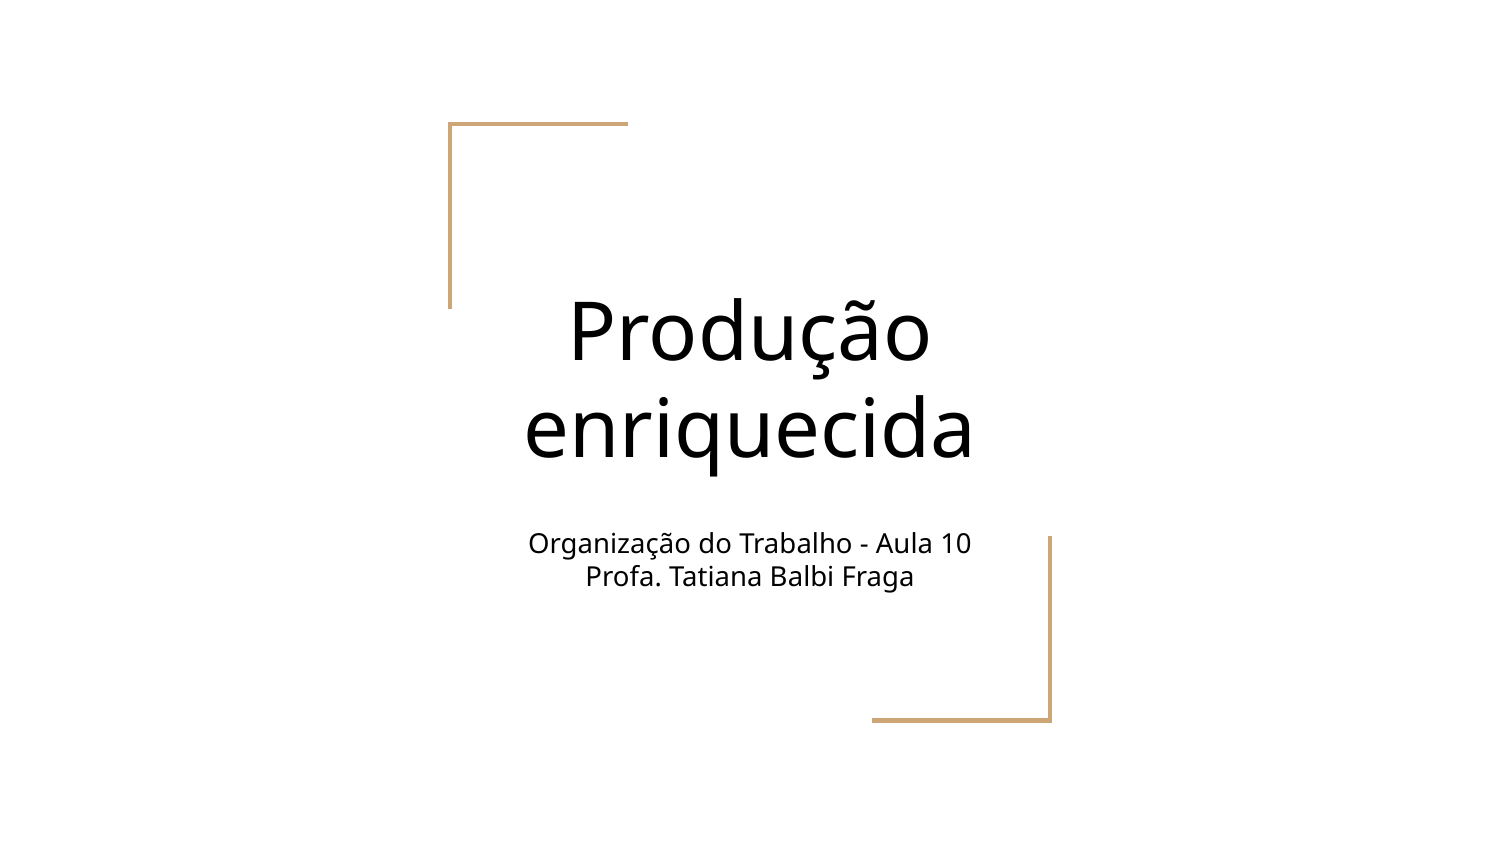

# Produção enriquecida
Organização do Trabalho - Aula 10
Profa. Tatiana Balbi Fraga